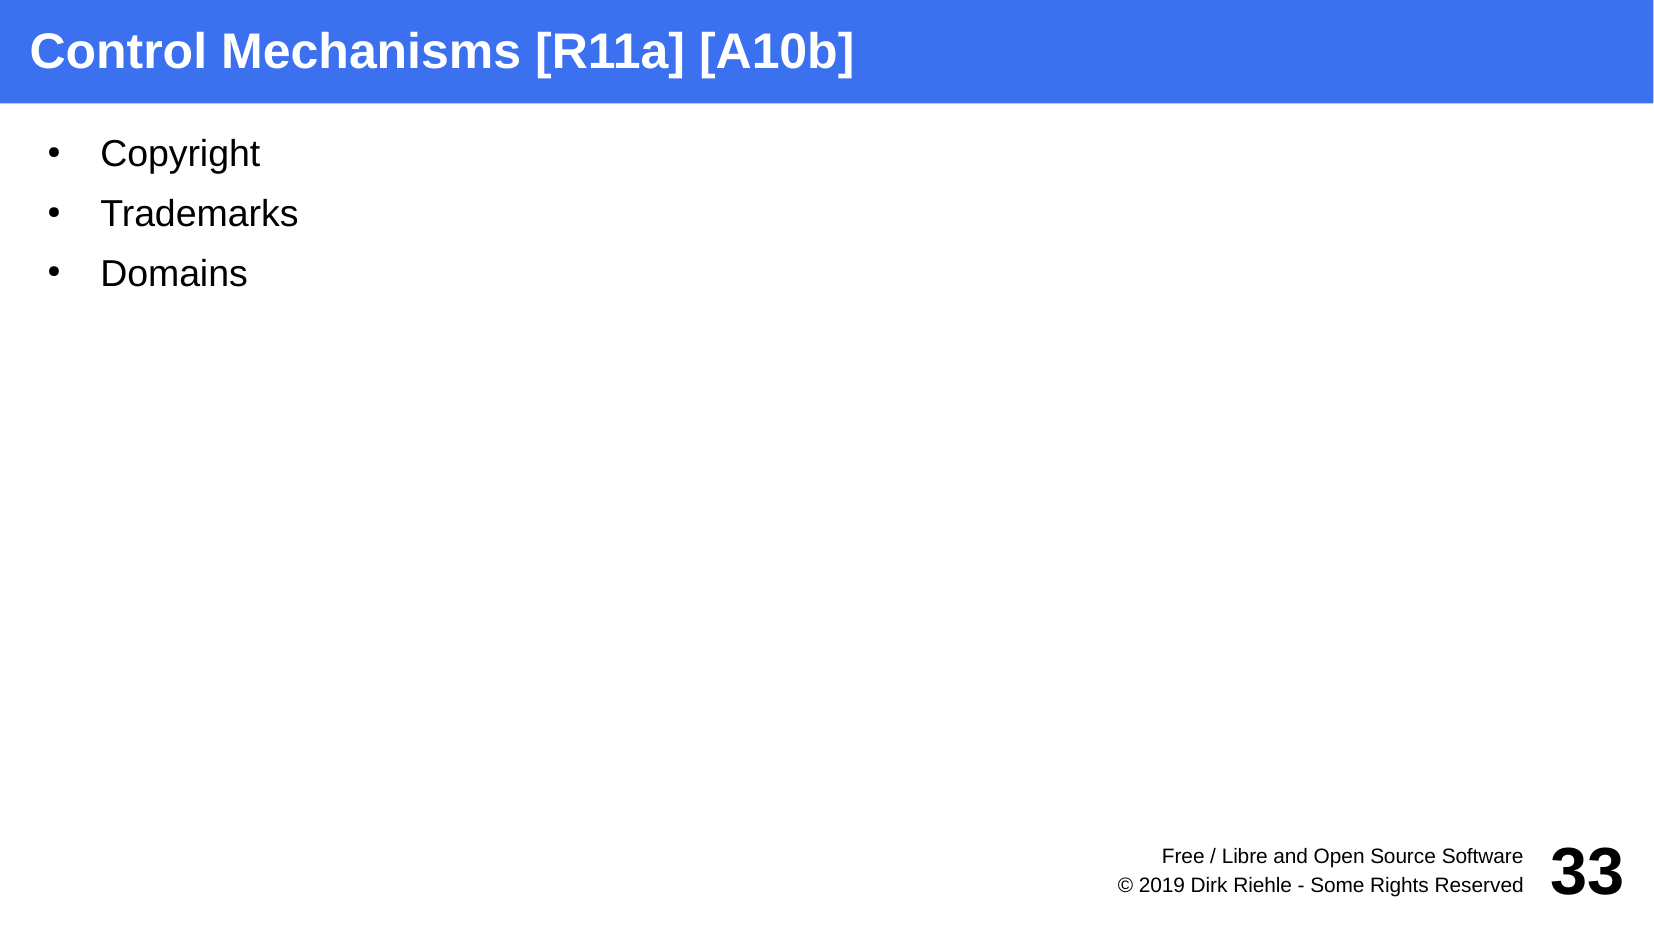

# Control Mechanisms [R11a] [A10b]
Copyright
Trademarks
Domains
Free / Libre and Open Source Software
33
© 2019 Dirk Riehle - Some Rights Reserved